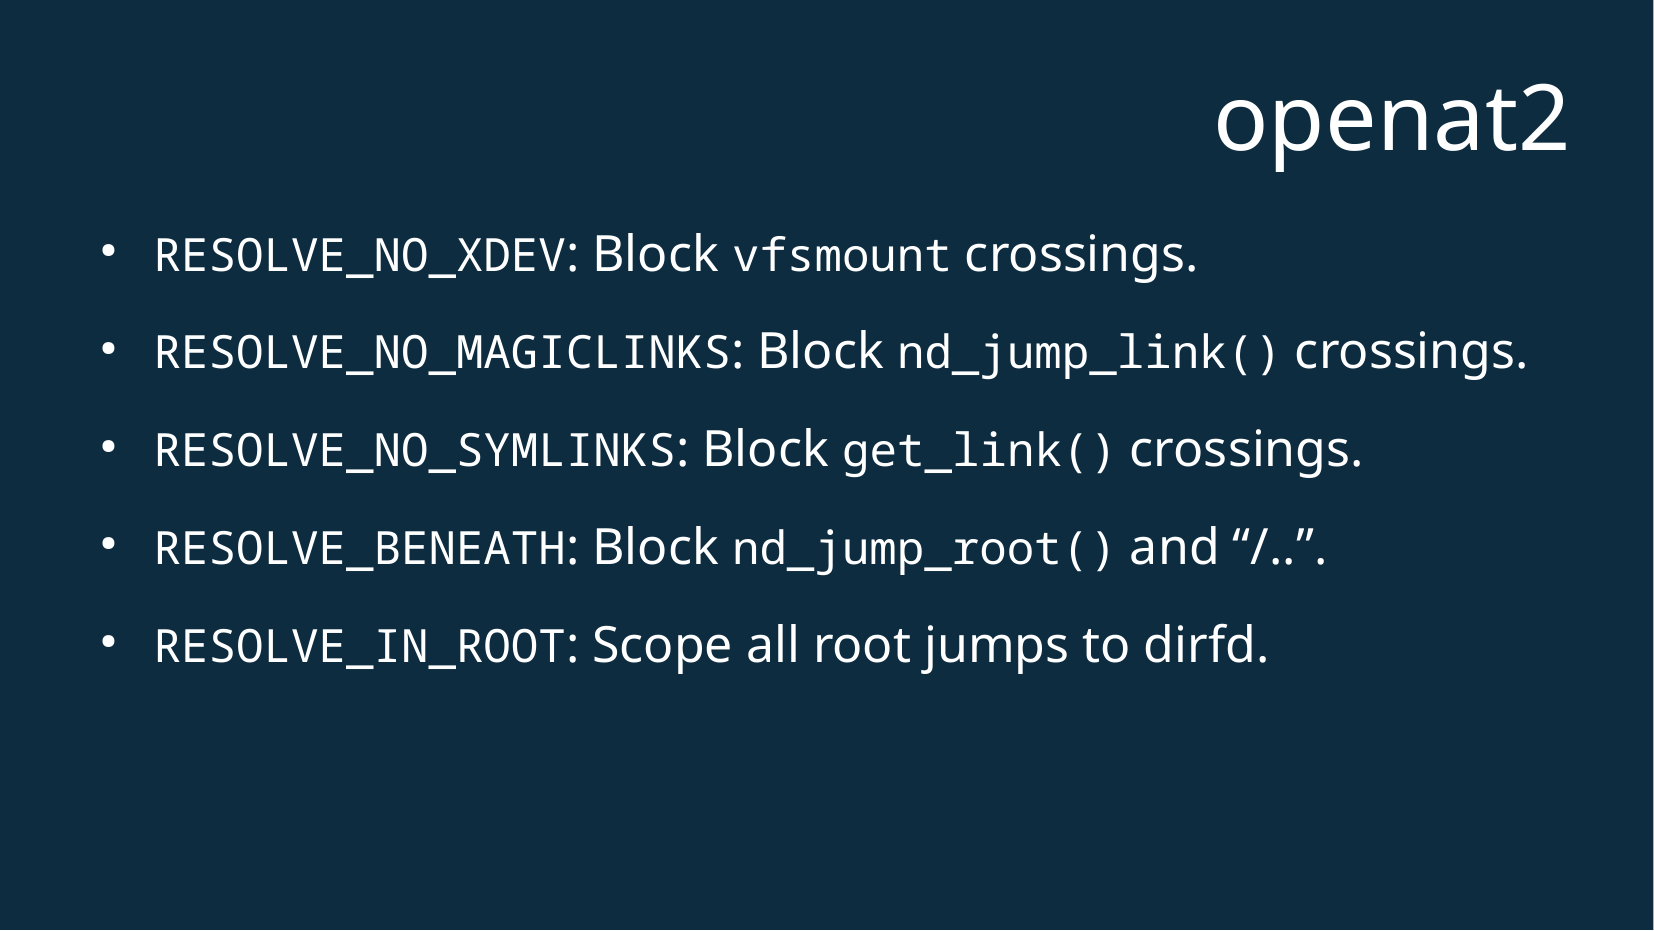

# openat2
RESOLVE_NO_XDEV: Block vfsmount crossings.
RESOLVE_NO_MAGICLINKS: Block nd_jump_link() crossings.
RESOLVE_NO_SYMLINKS: Block get_link() crossings.
RESOLVE_BENEATH: Block nd_jump_root() and “/..”.
RESOLVE_IN_ROOT: Scope all root jumps to dirfd.